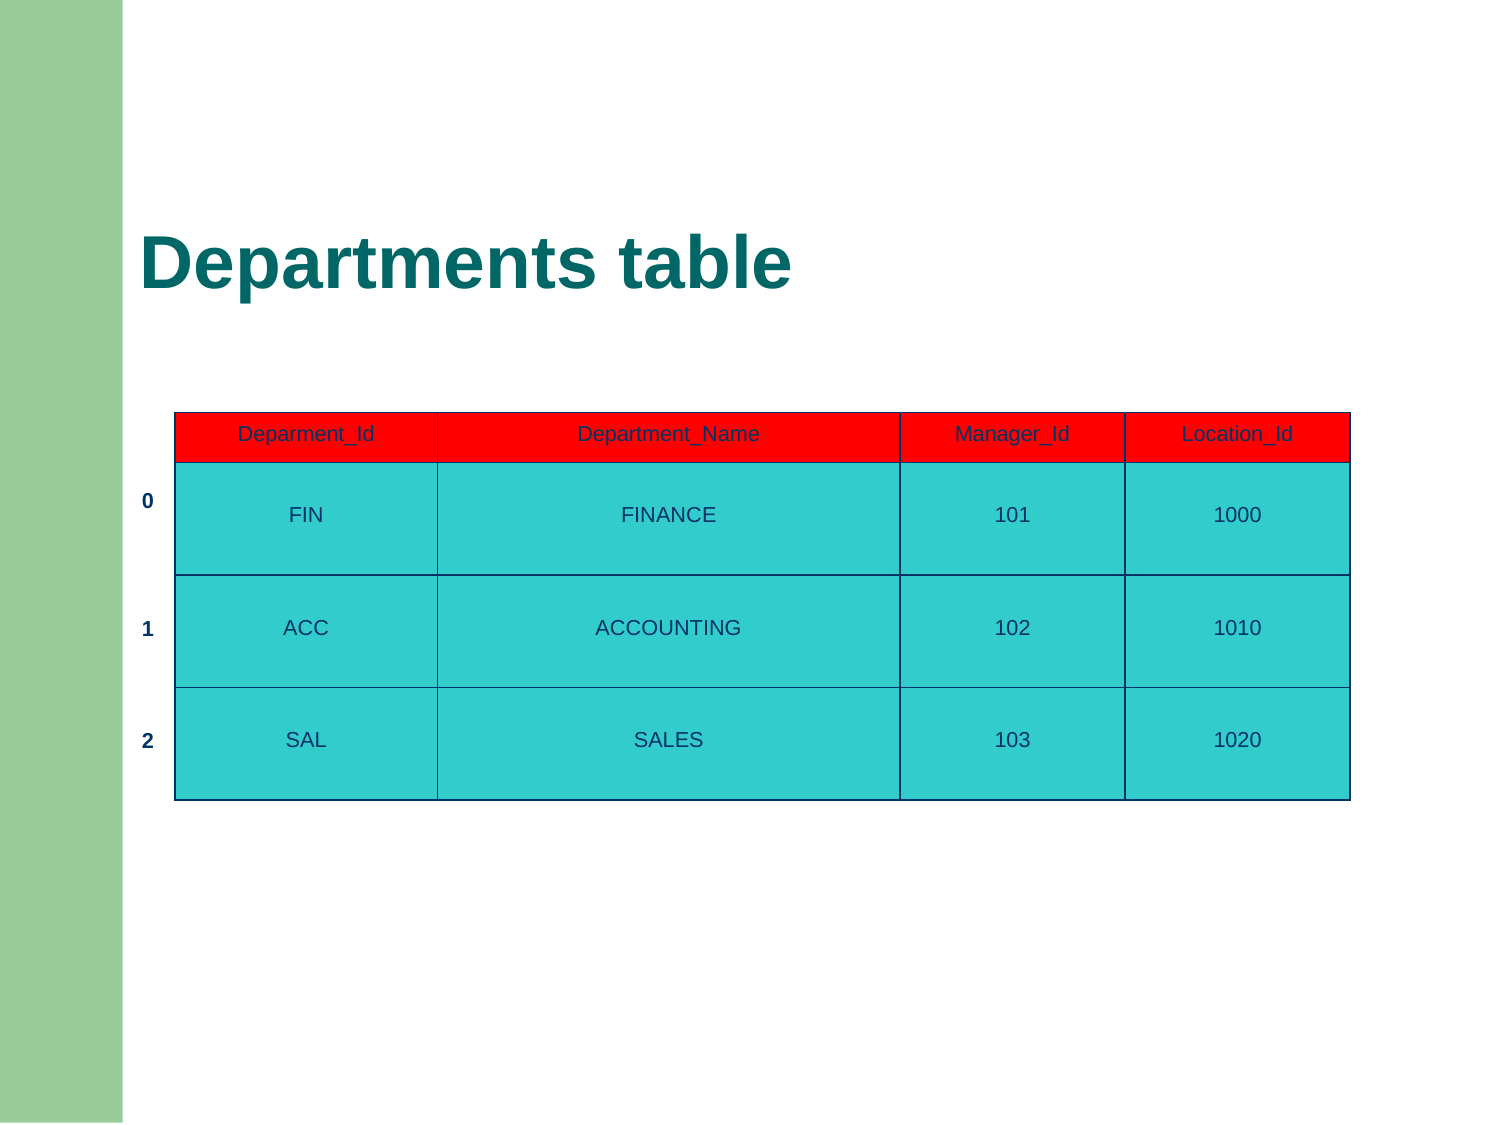

Departments table
Deparment_Id
Department_Name
Manager_Id
Location_Id
FIN
FINANCE
101
1000
0
ACC
ACCOUNTING
102
1010
1
SAL
SALES
103
1020
2